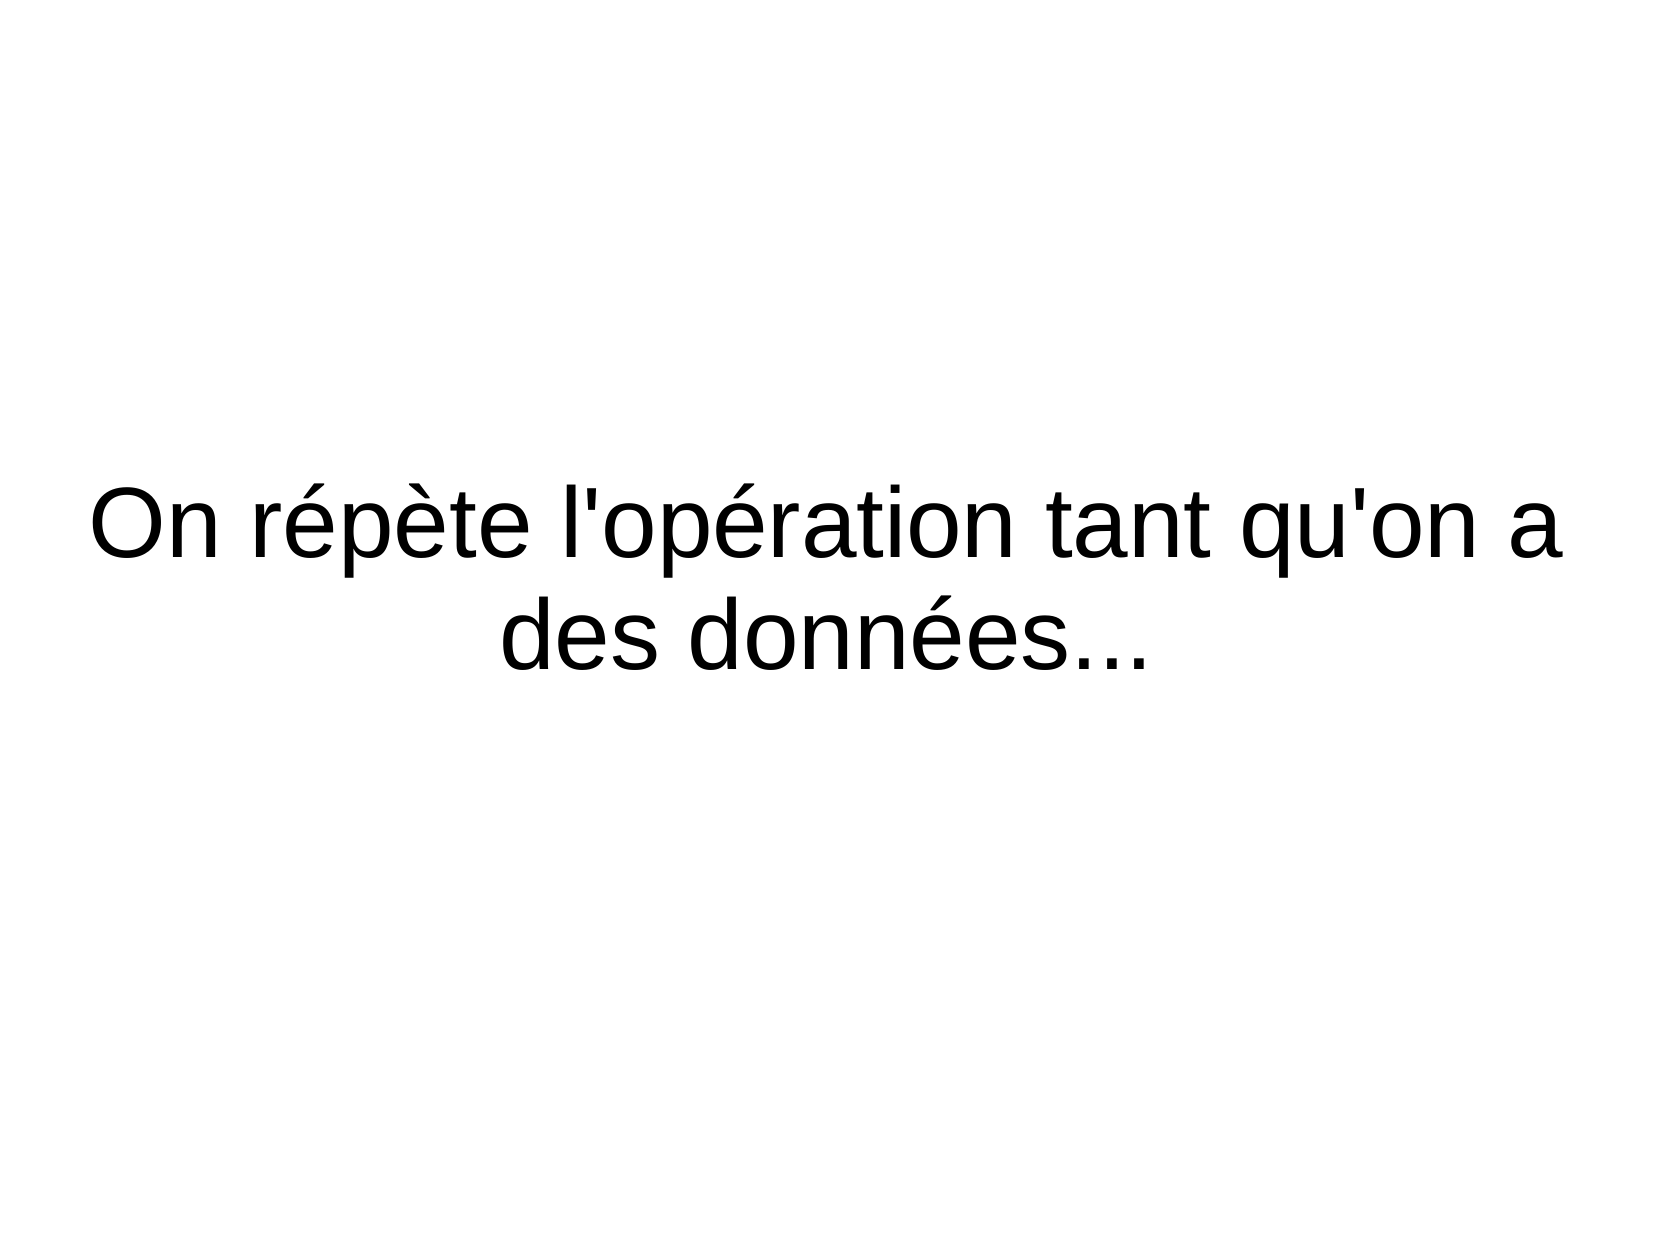

# On répète l'opération tant qu'on a des données...